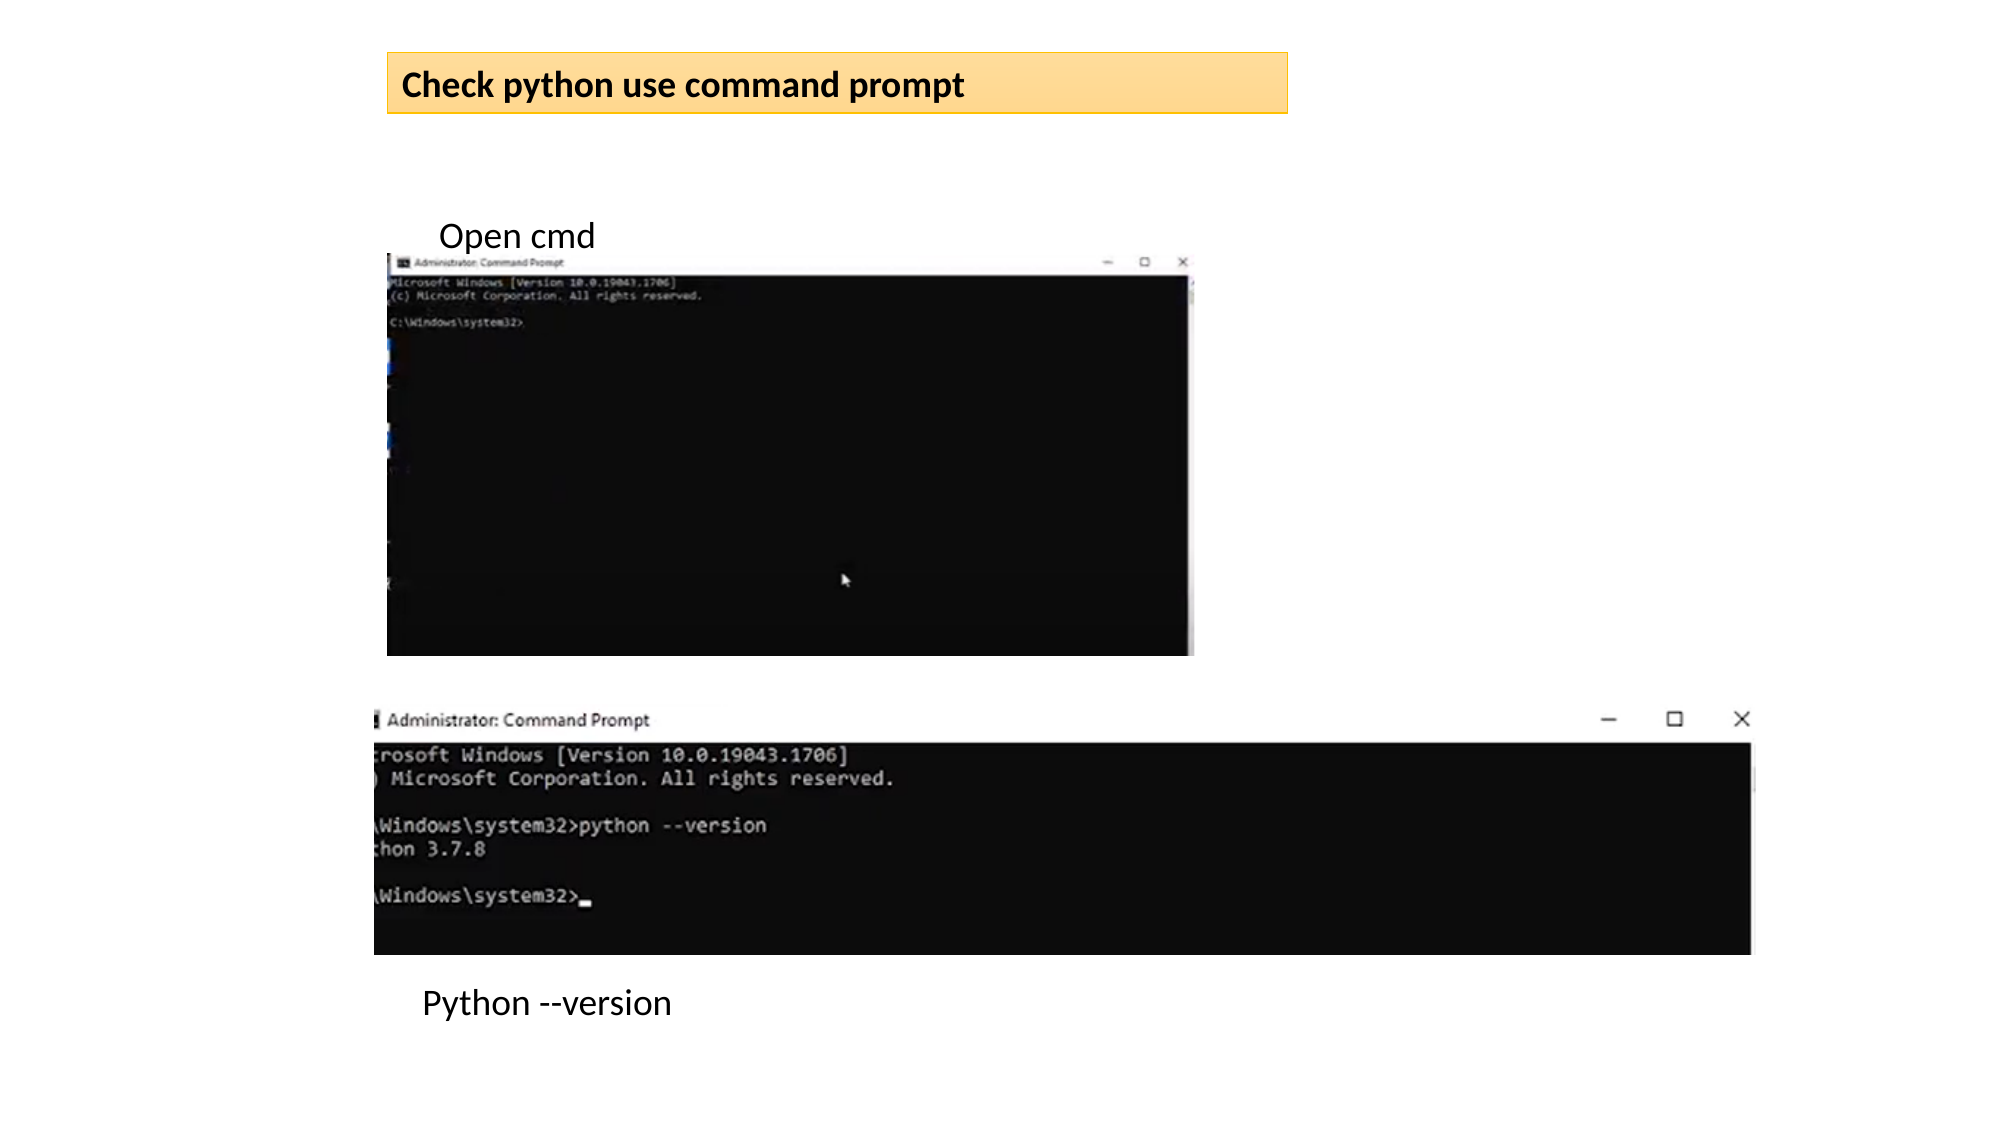

Check python use command prompt
Open cmd
Python --version